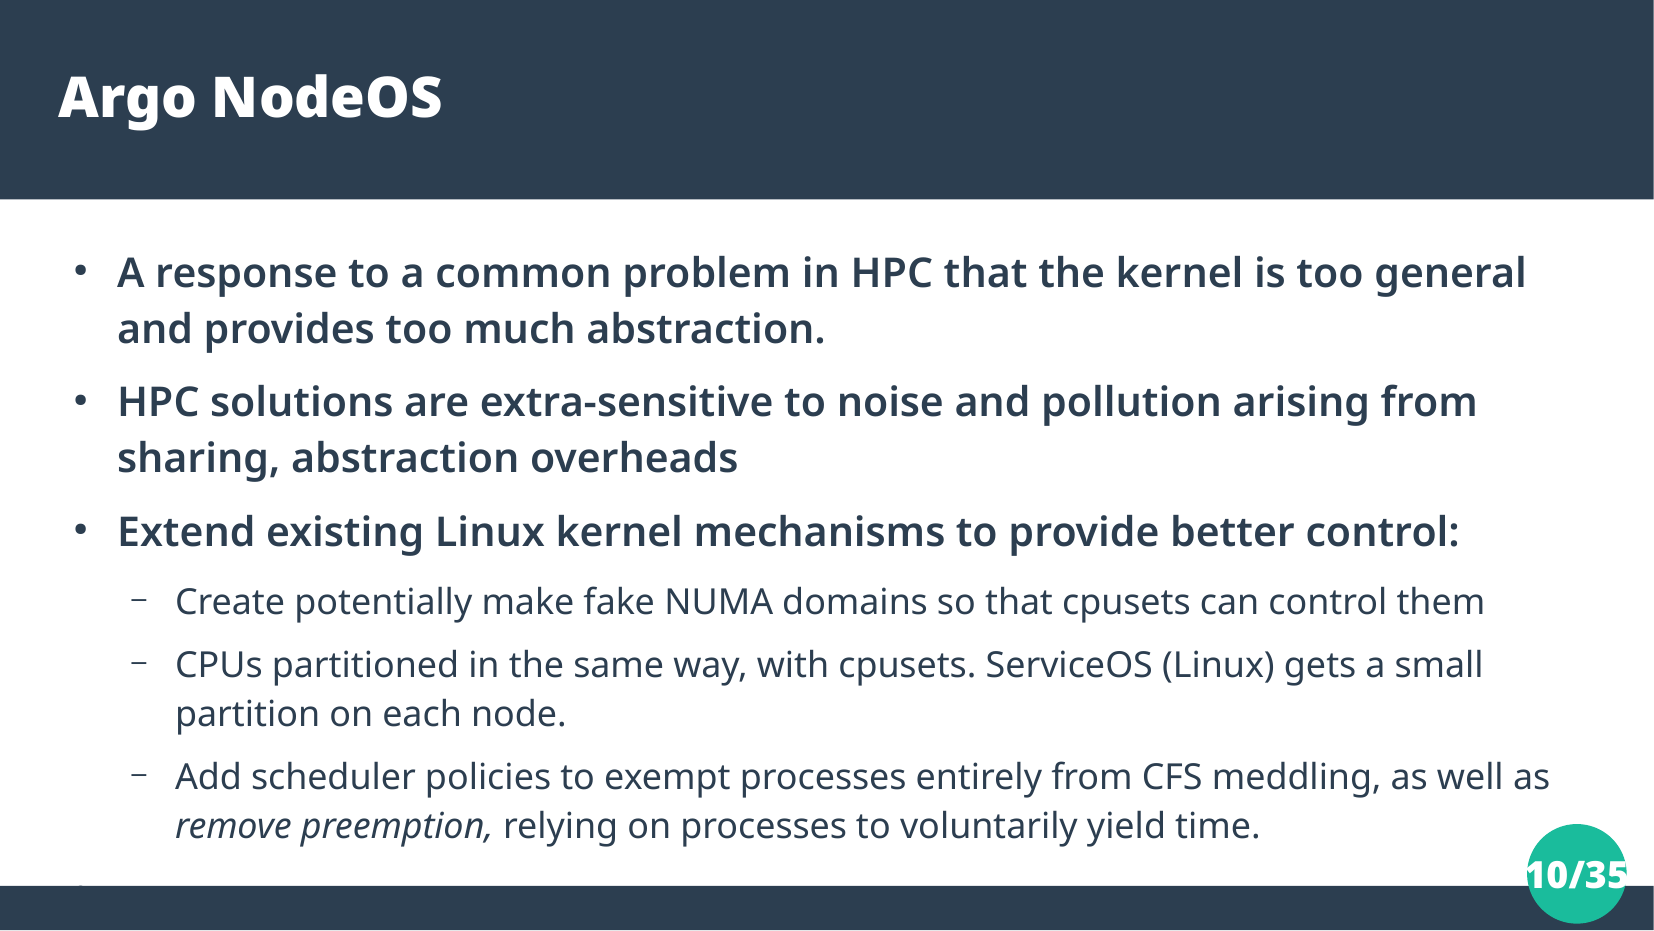

# Argo NodeOS
A response to a common problem in HPC that the kernel is too general and provides too much abstraction.
HPC solutions are extra-sensitive to noise and pollution arising from sharing, abstraction overheads
Extend existing Linux kernel mechanisms to provide better control:
Create potentially make fake NUMA domains so that cpusets can control them
CPUs partitioned in the same way, with cpusets. ServiceOS (Linux) gets a small partition on each node.
Add scheduler policies to exempt processes entirely from CFS meddling, as well as remove preemption, relying on processes to voluntarily yield time.